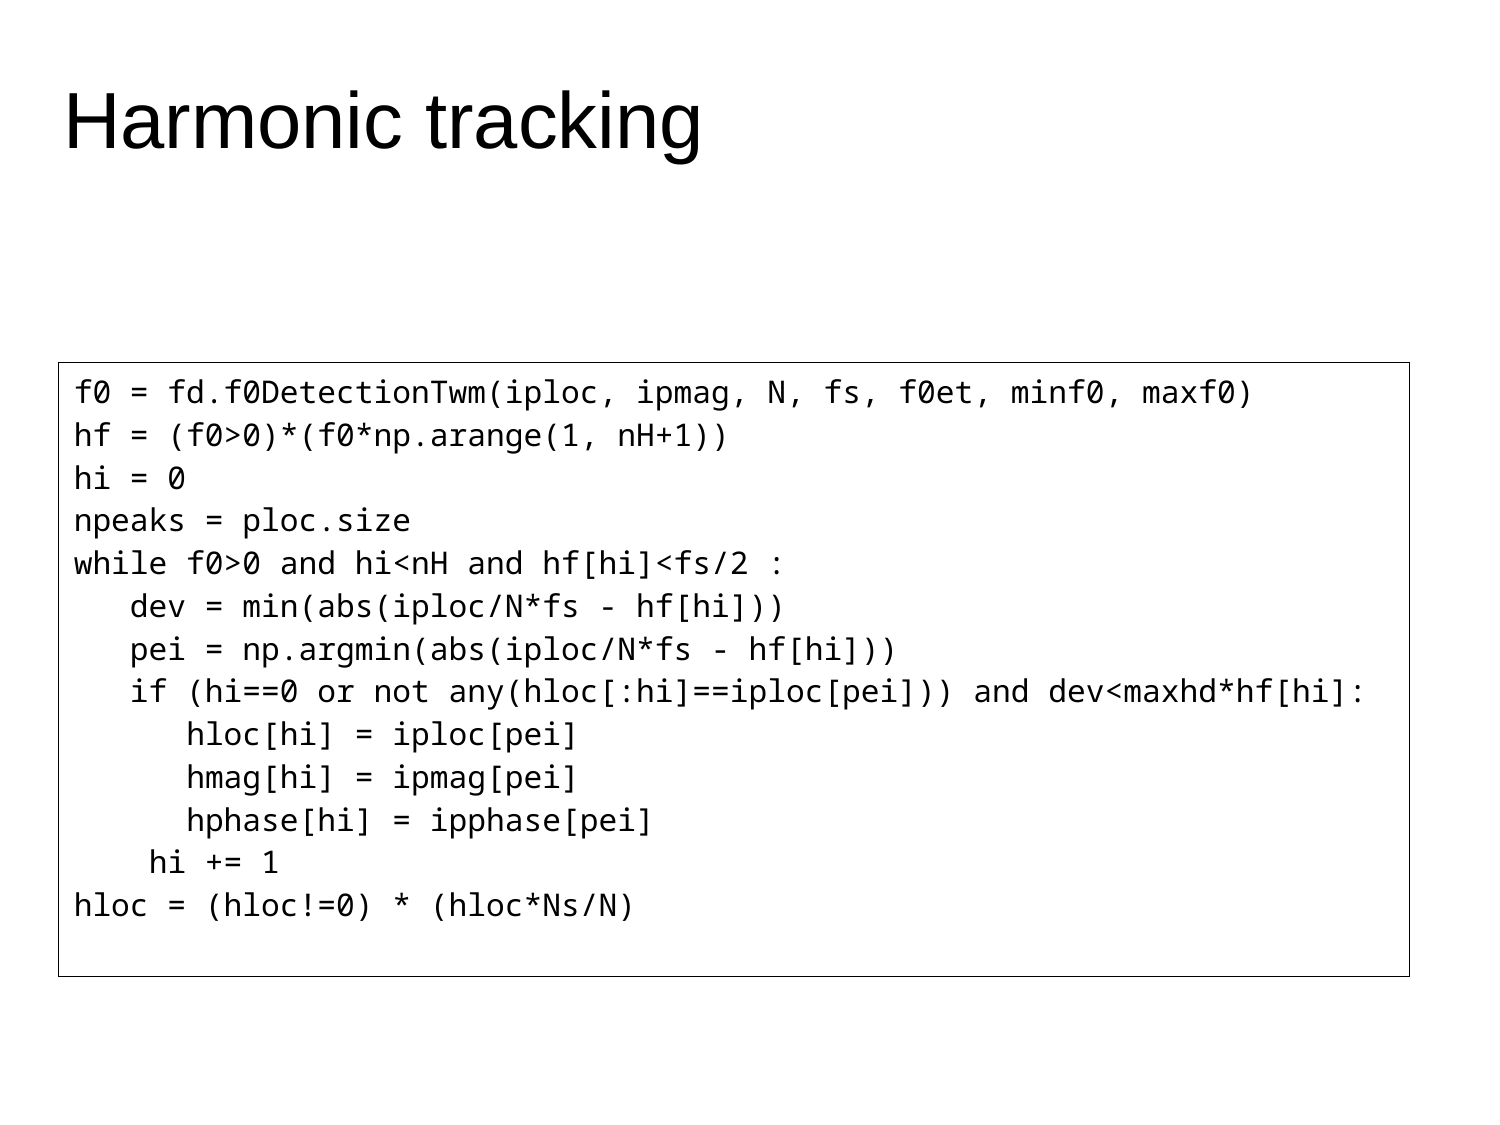

# Harmonic tracking
f0 = fd.f0DetectionTwm(iploc, ipmag, N, fs, f0et, minf0, maxf0)
hf = (f0>0)*(f0*np.arange(1, nH+1))
hi = 0
npeaks = ploc.size
while f0>0 and hi<nH and hf[hi]<fs/2 :
 dev = min(abs(iploc/N*fs - hf[hi]))
 pei = np.argmin(abs(iploc/N*fs - hf[hi]))
 if (hi==0 or not any(hloc[:hi]==iploc[pei])) and dev<maxhd*hf[hi]:
 hloc[hi] = iploc[pei]
 hmag[hi] = ipmag[pei]
 hphase[hi] = ipphase[pei]
 hi += 1
hloc = (hloc!=0) * (hloc*Ns/N)